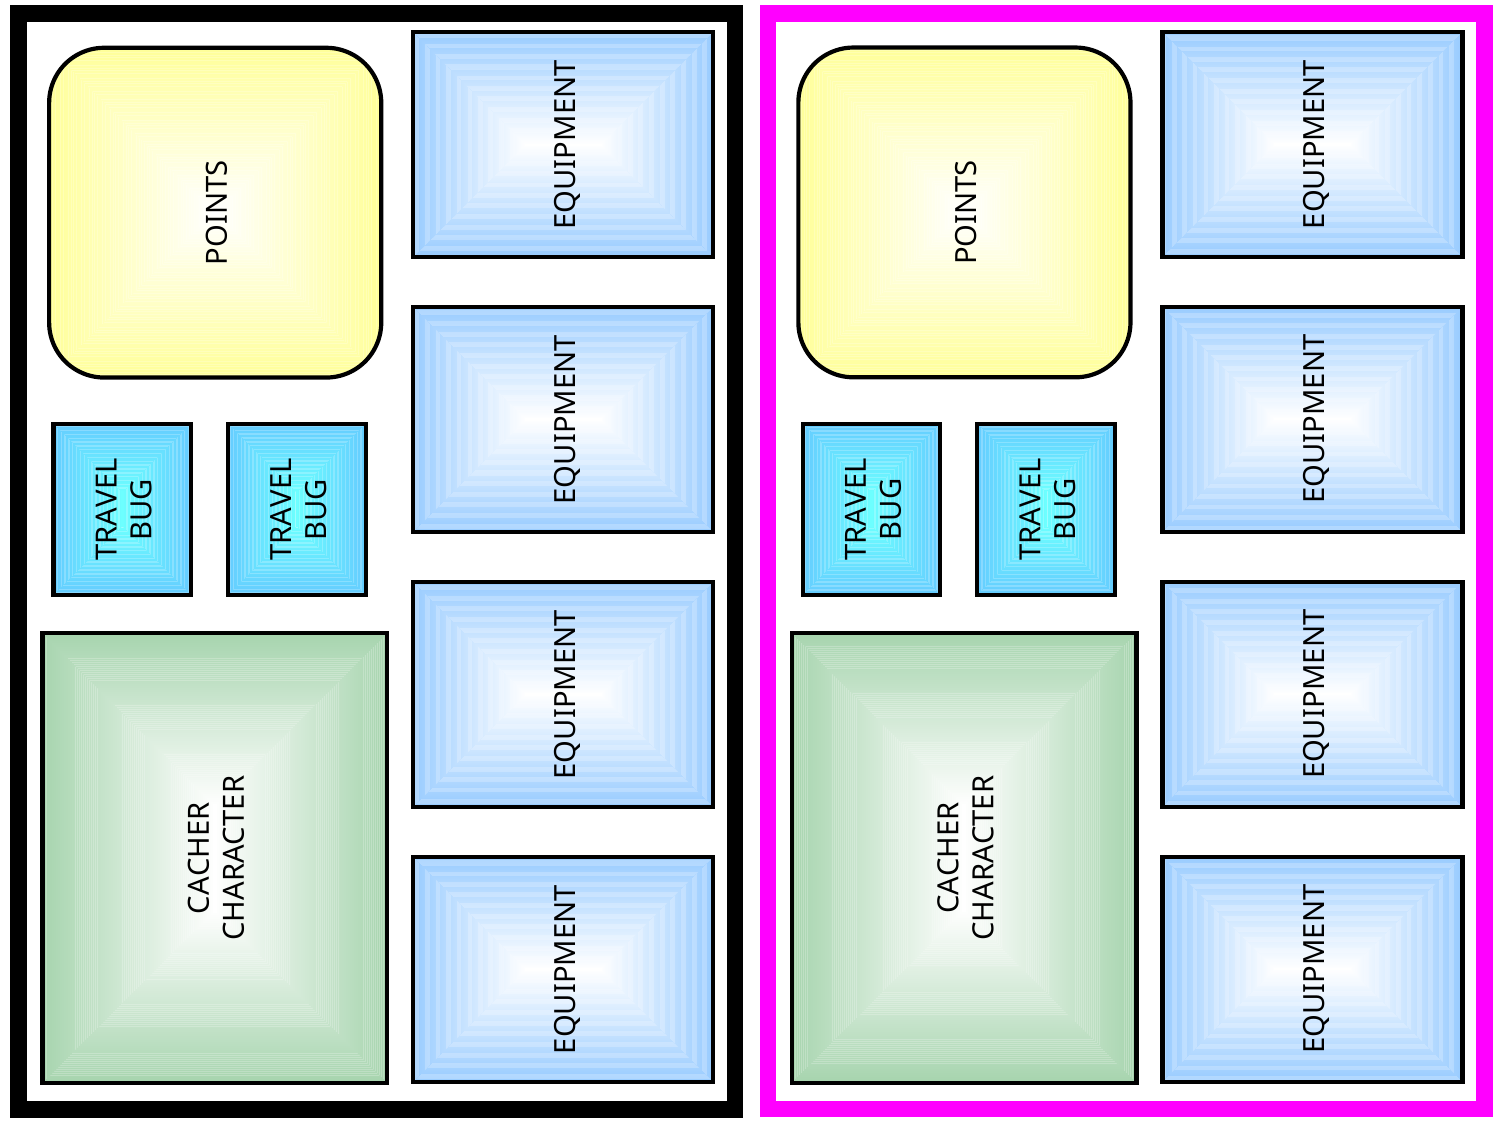

EQUIPMENT
EQUIPMENT
POINTS
POINTS
EQUIPMENT
EQUIPMENT
TRAVEL BUG
TRAVEL BUG
TRAVEL BUG
TRAVEL BUG
EQUIPMENT
EQUIPMENT
CACHER
CHARACTER
CACHER
CHARACTER
EQUIPMENT
EQUIPMENT